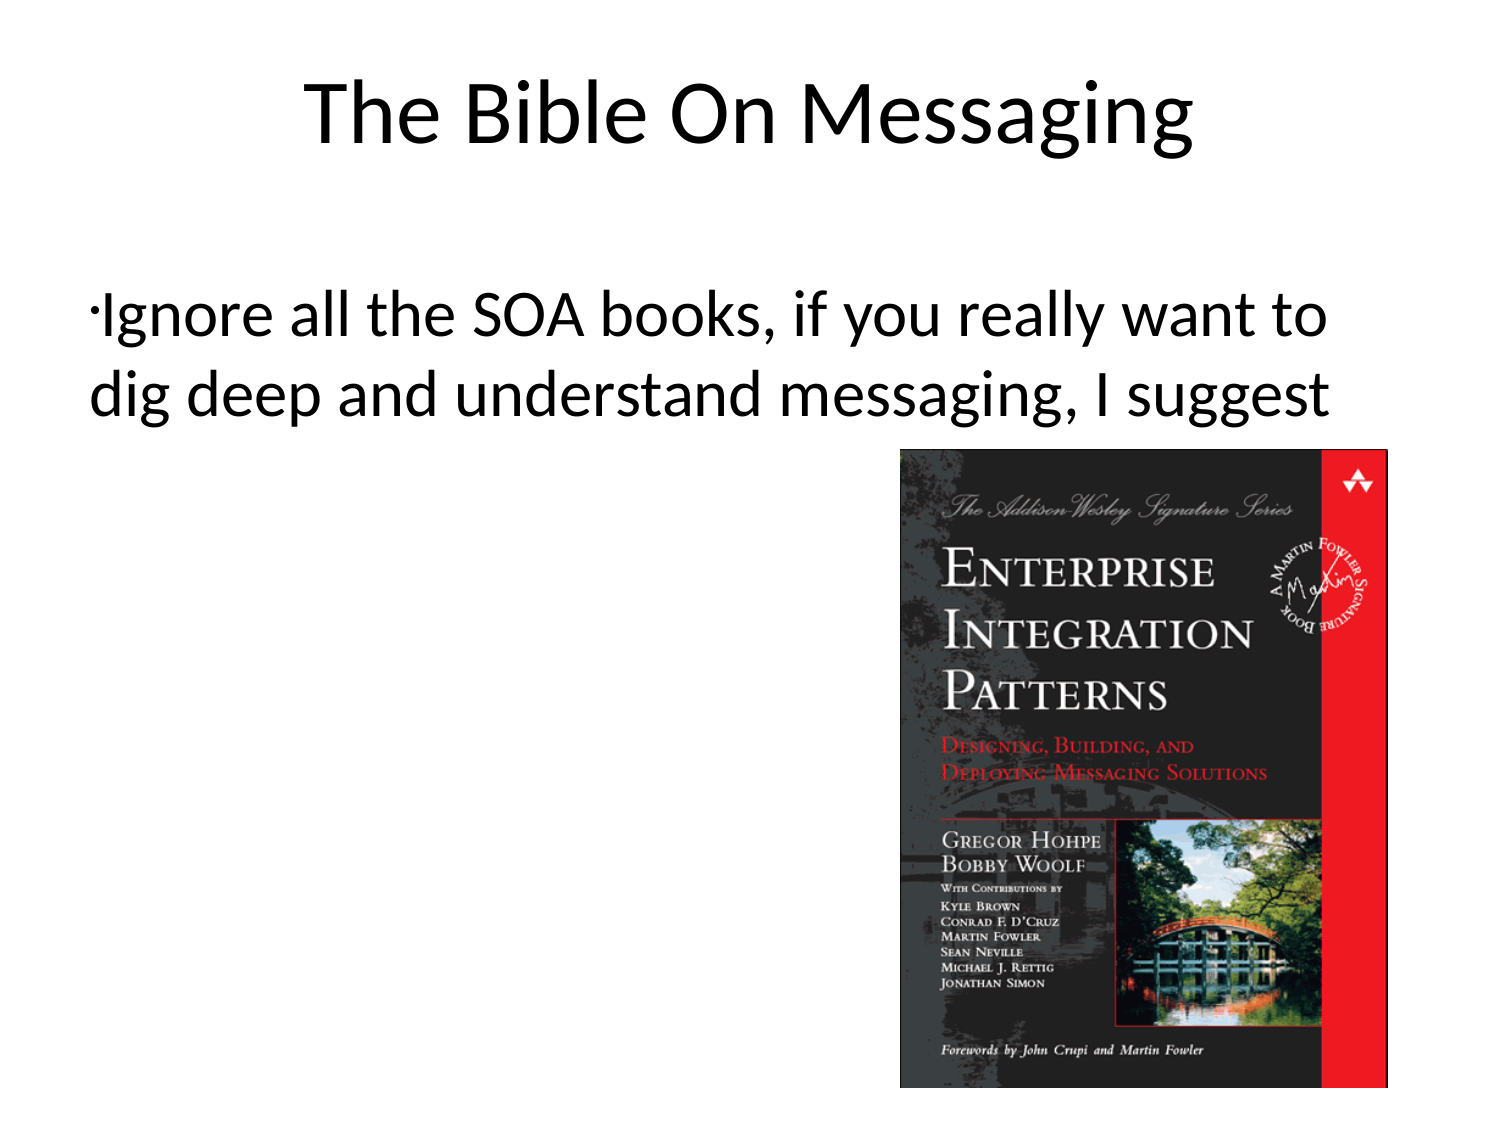

The Bible On Messaging
Ignore all the SOA books, if you really want to dig deep and understand messaging, I suggest